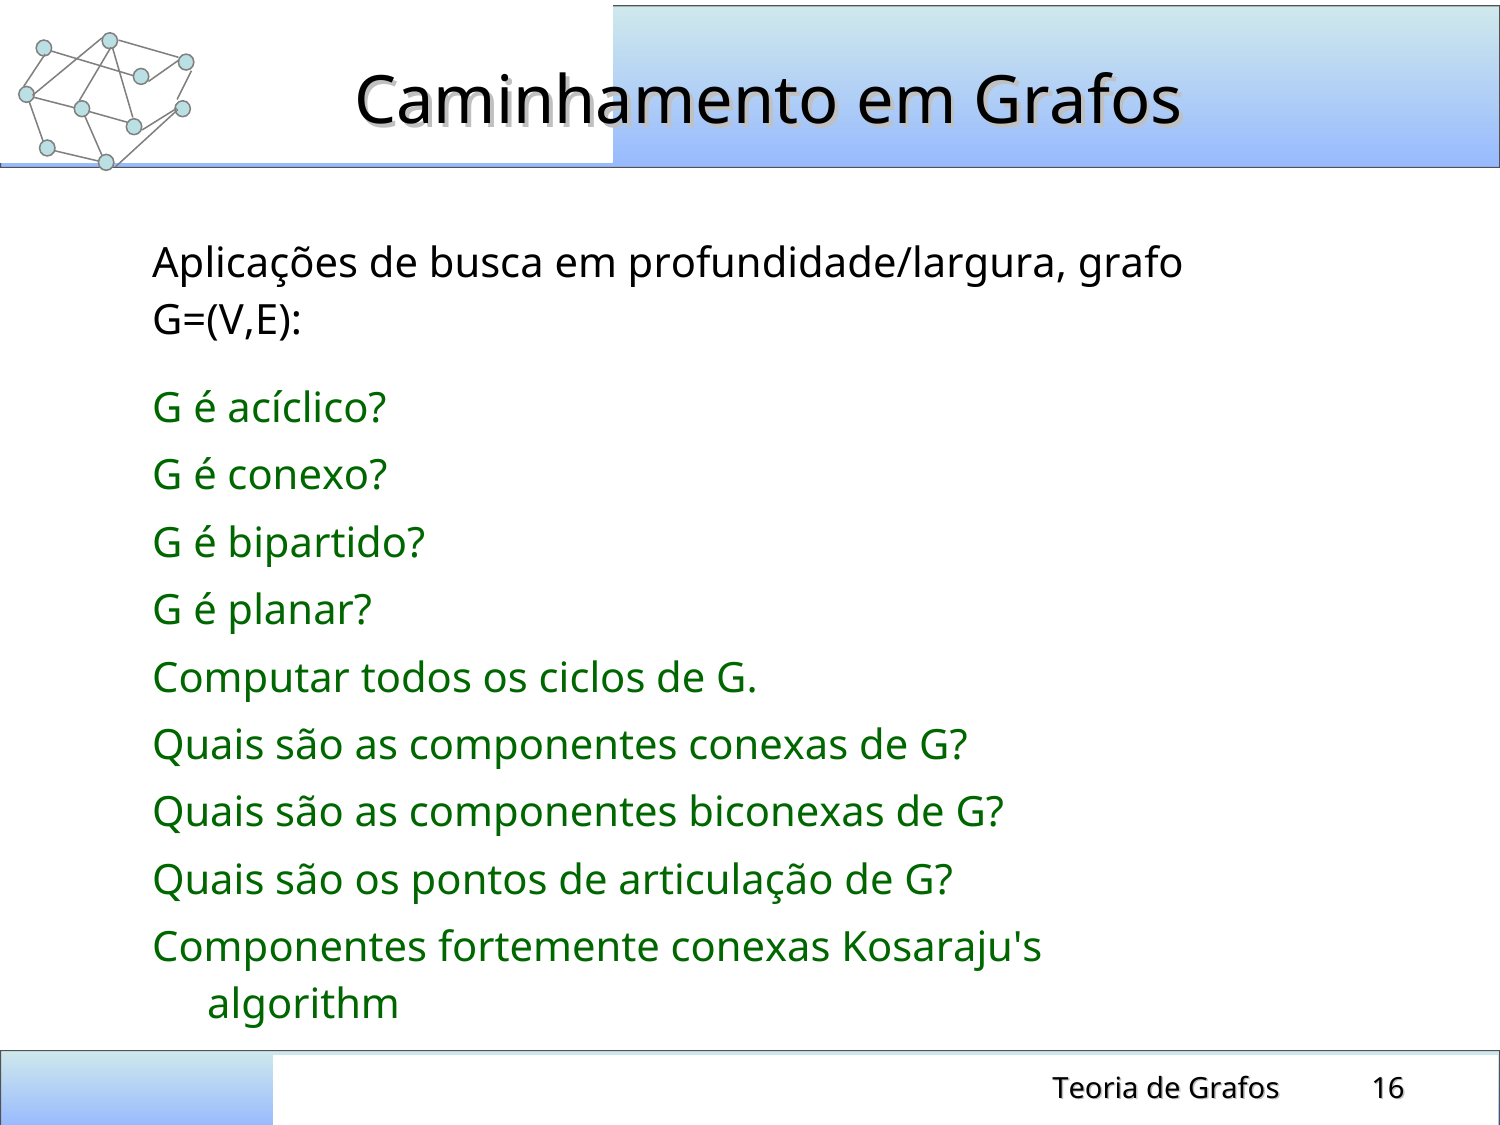

# Caminhamento em Grafos
Aplicações de busca em profundidade/largura, grafo G=(V,E):
G é acíclico?
G é conexo?
G é bipartido?
G é planar?
Computar todos os ciclos de G.
Quais são as componentes conexas de G?
Quais são as componentes biconexas de G?
Quais são os pontos de articulação de G?
Componentes fortemente conexas Kosaraju's algorithm
16